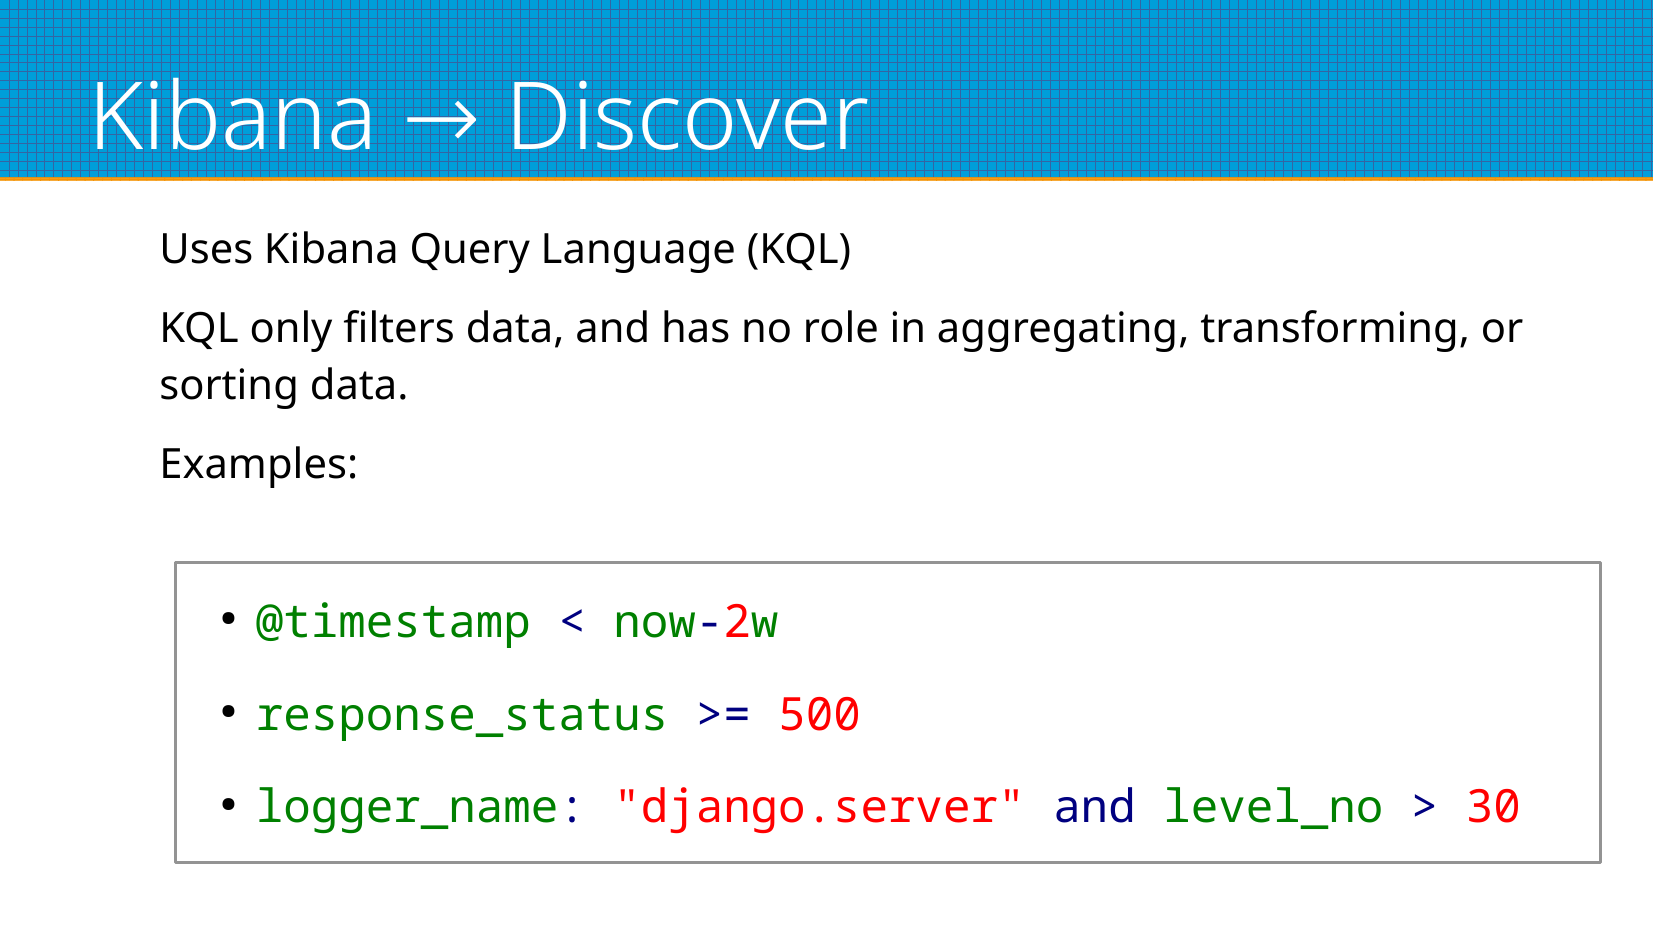

# Kibana → Discover
Uses Kibana Query Language (KQL)
KQL only filters data, and has no role in aggregating, transforming, or sorting data.
Examples:
@timestamp < now-2w
response_status >= 500
logger_name: "django.server" and level_no > 30